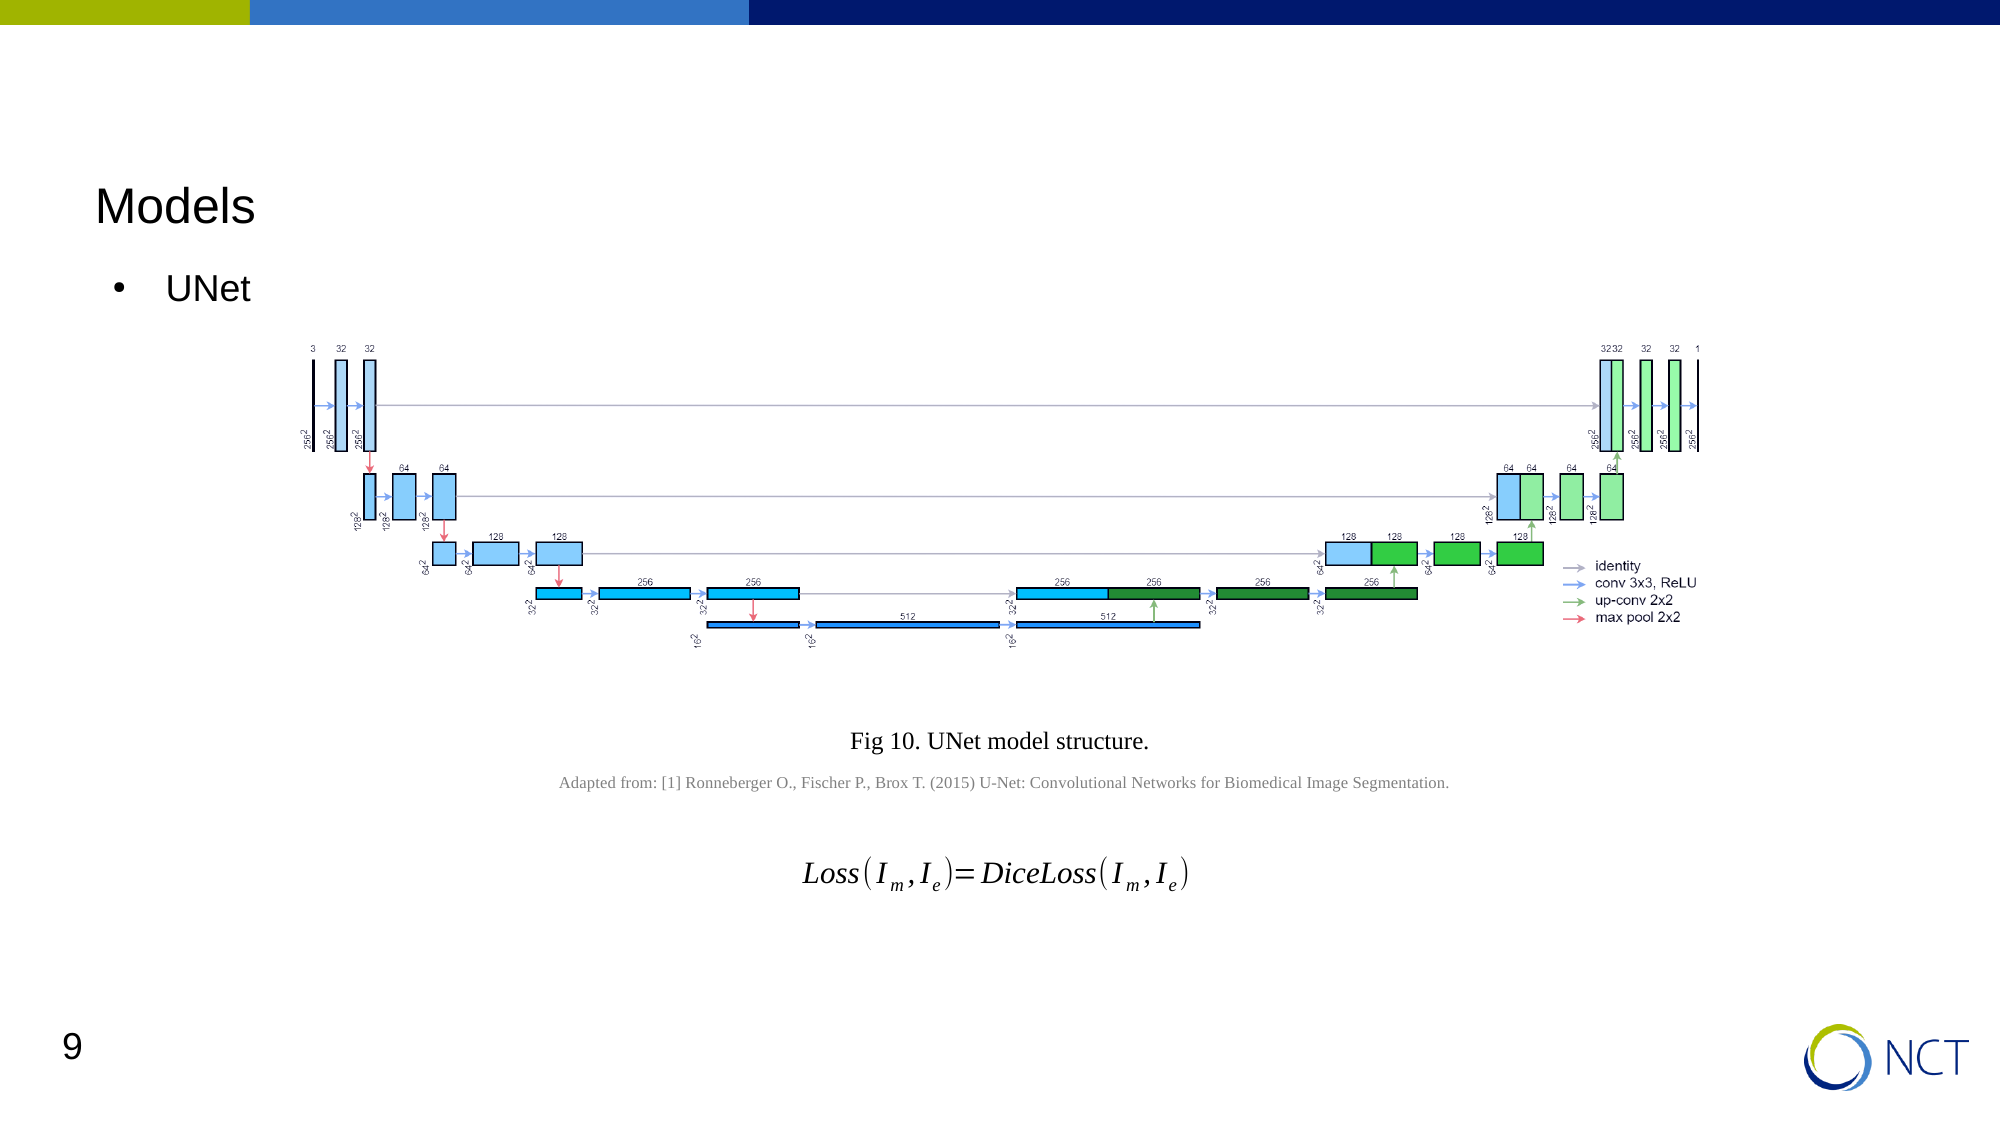

# Models
UNet
Fig 10. UNet model structure.
 Adapted from: [1] Ronneberger O., Fischer P., Brox T. (2015) U-Net: Convolutional Networks for Biomedical Image Segmentation.